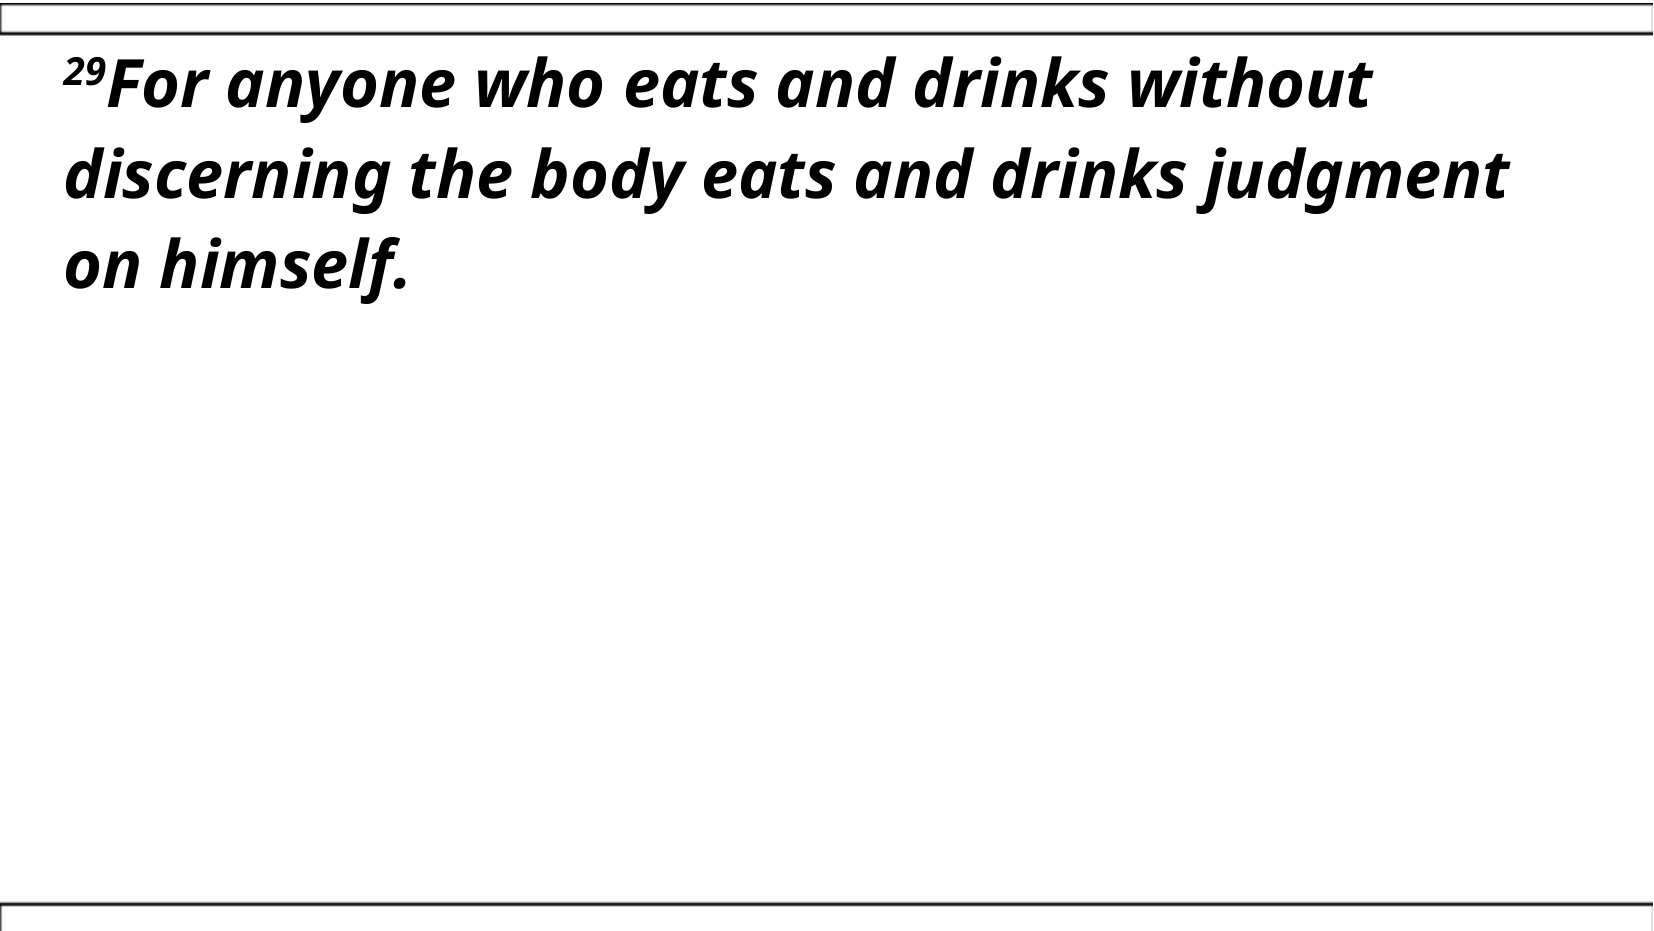

29For anyone who eats and drinks without discerning the body eats and drinks judgment on himself.